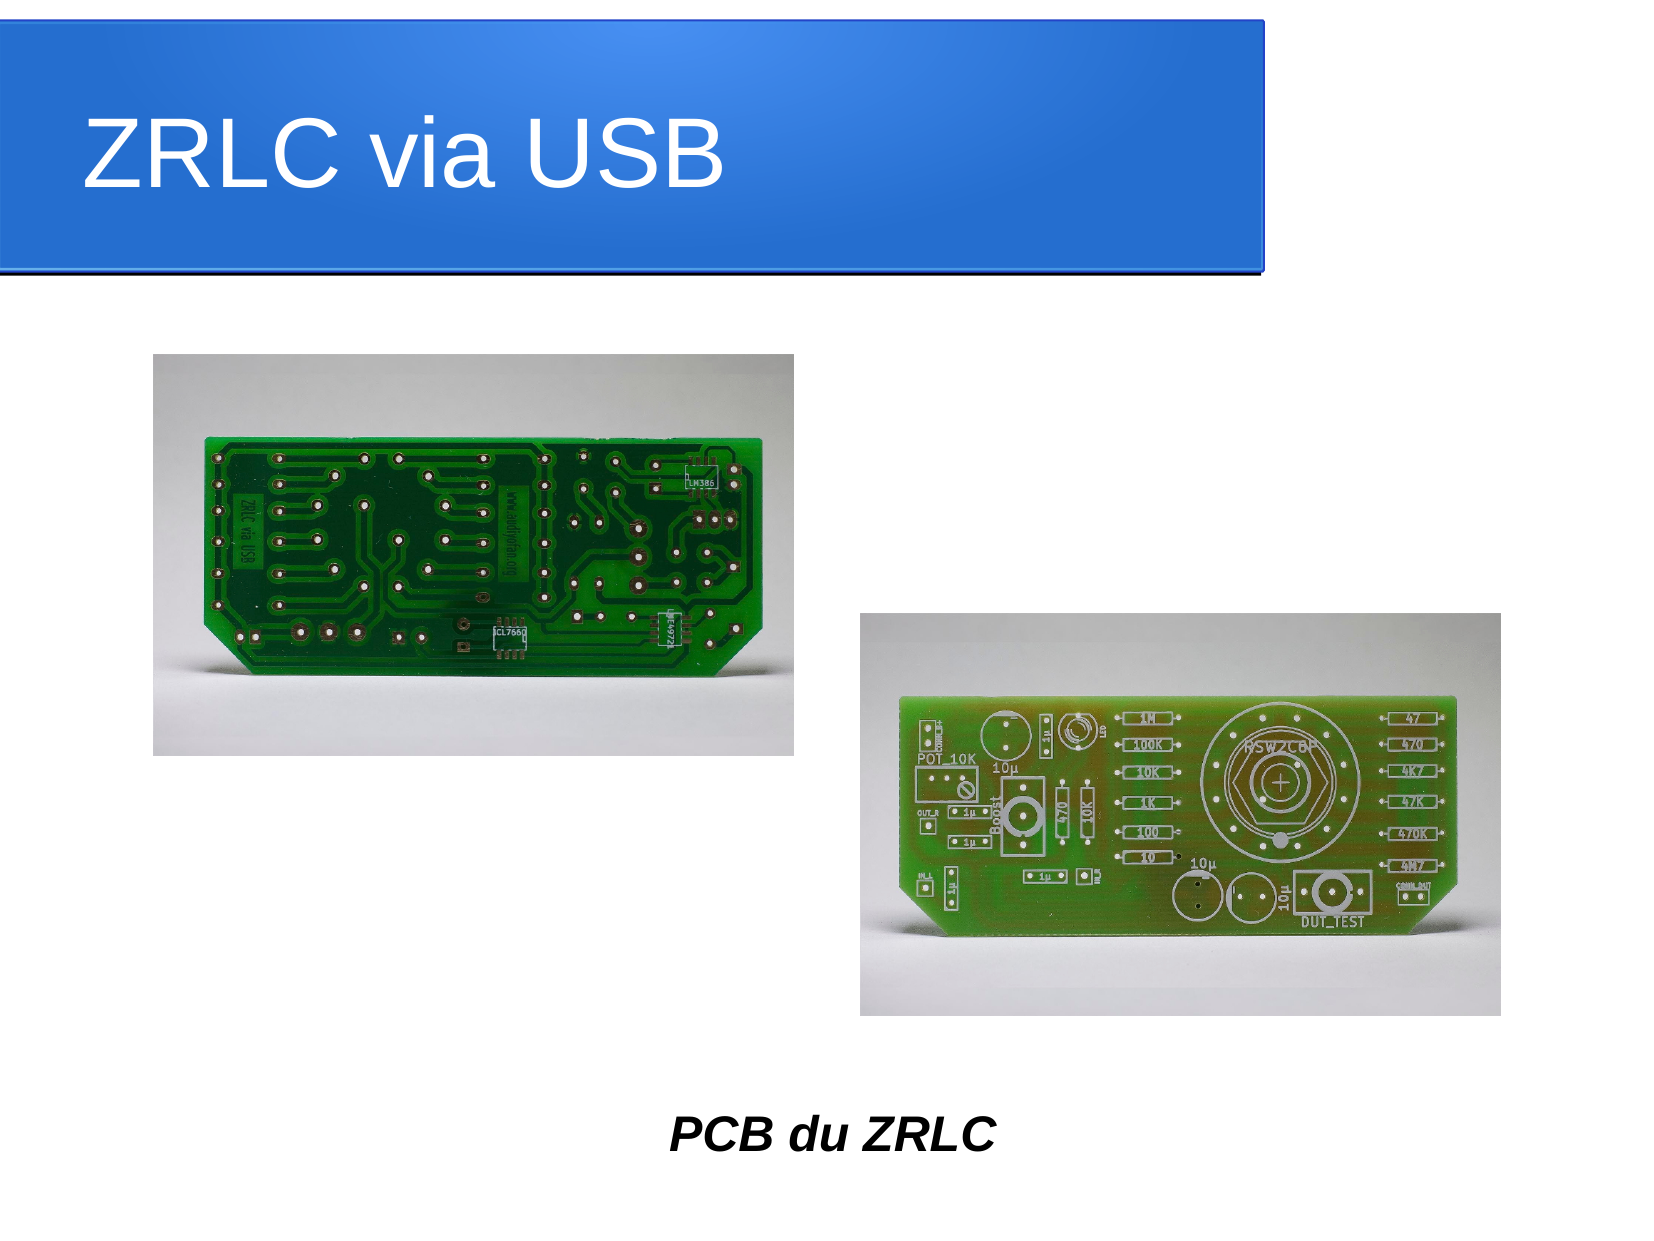

# ZRLC via USB
PCB du ZRLC